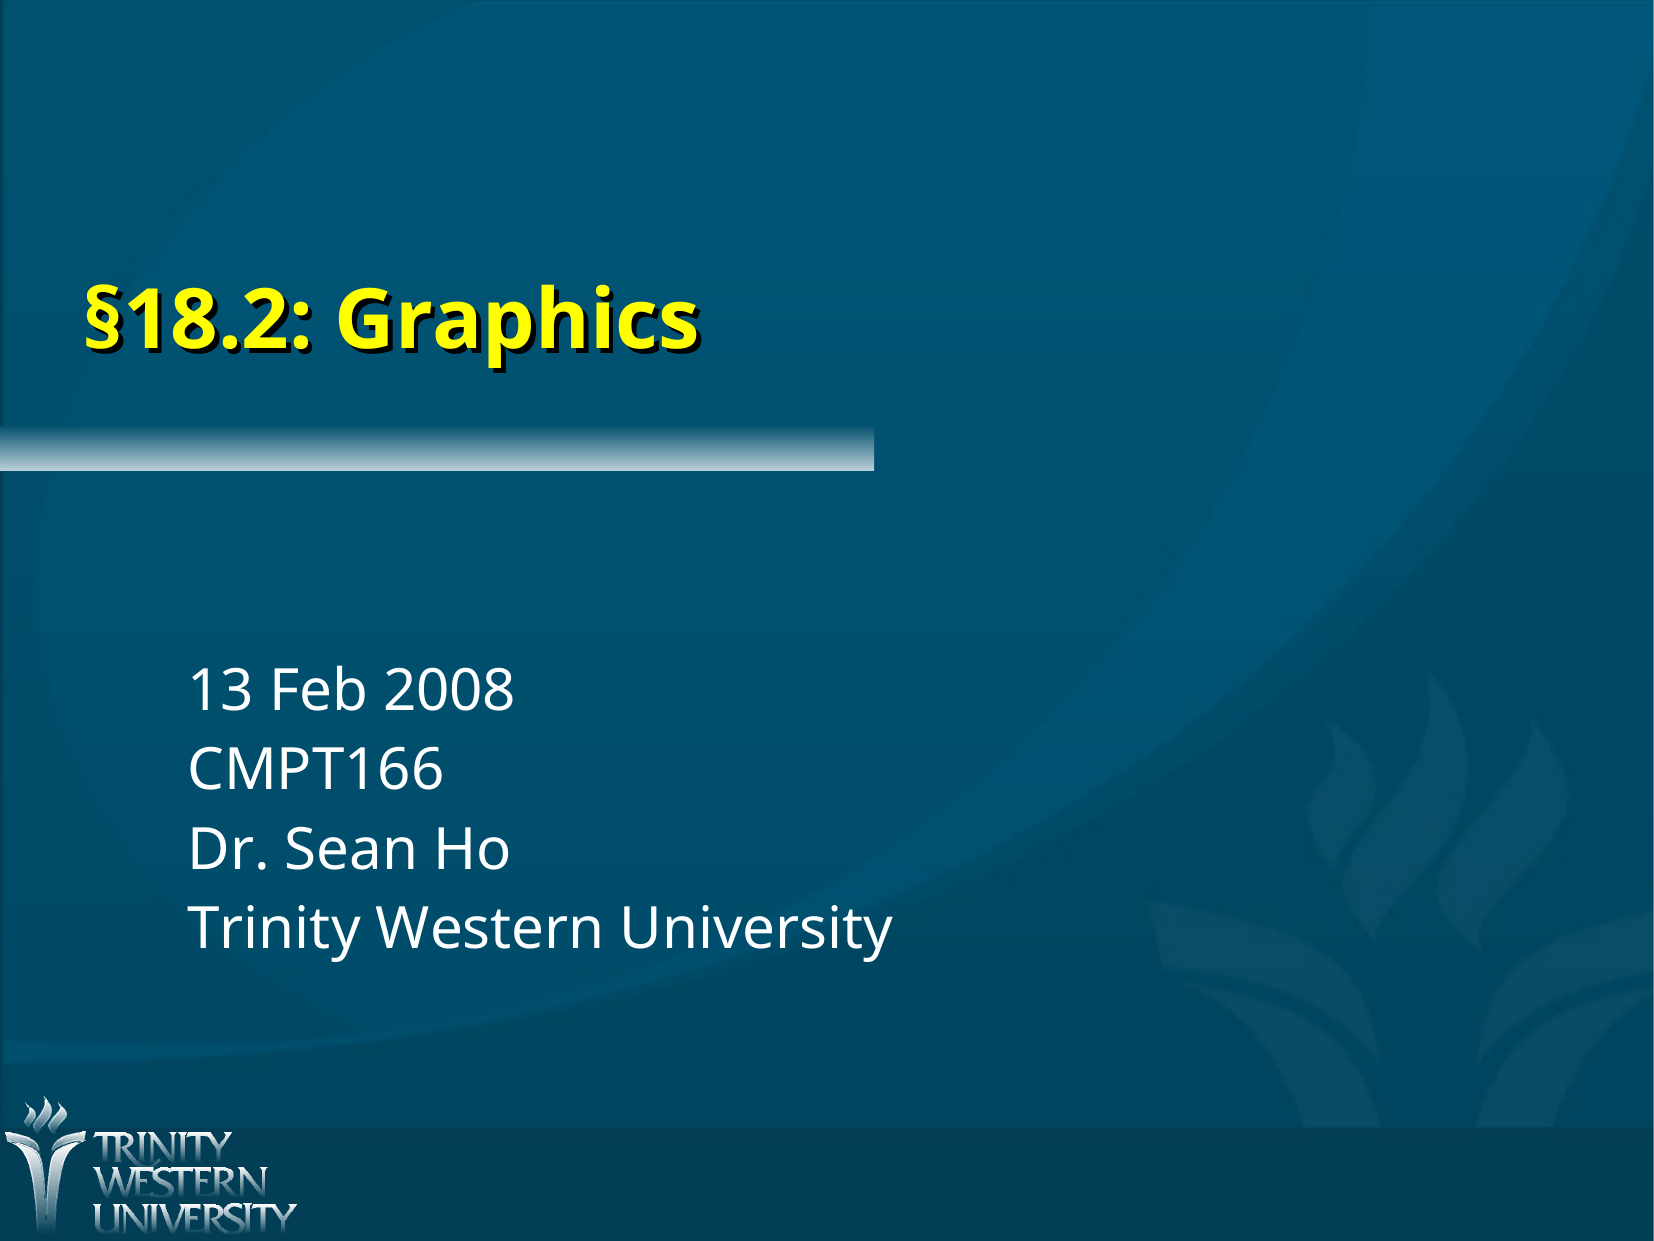

# §18.2: Graphics
13 Feb 2008
CMPT166
Dr. Sean Ho
Trinity Western University